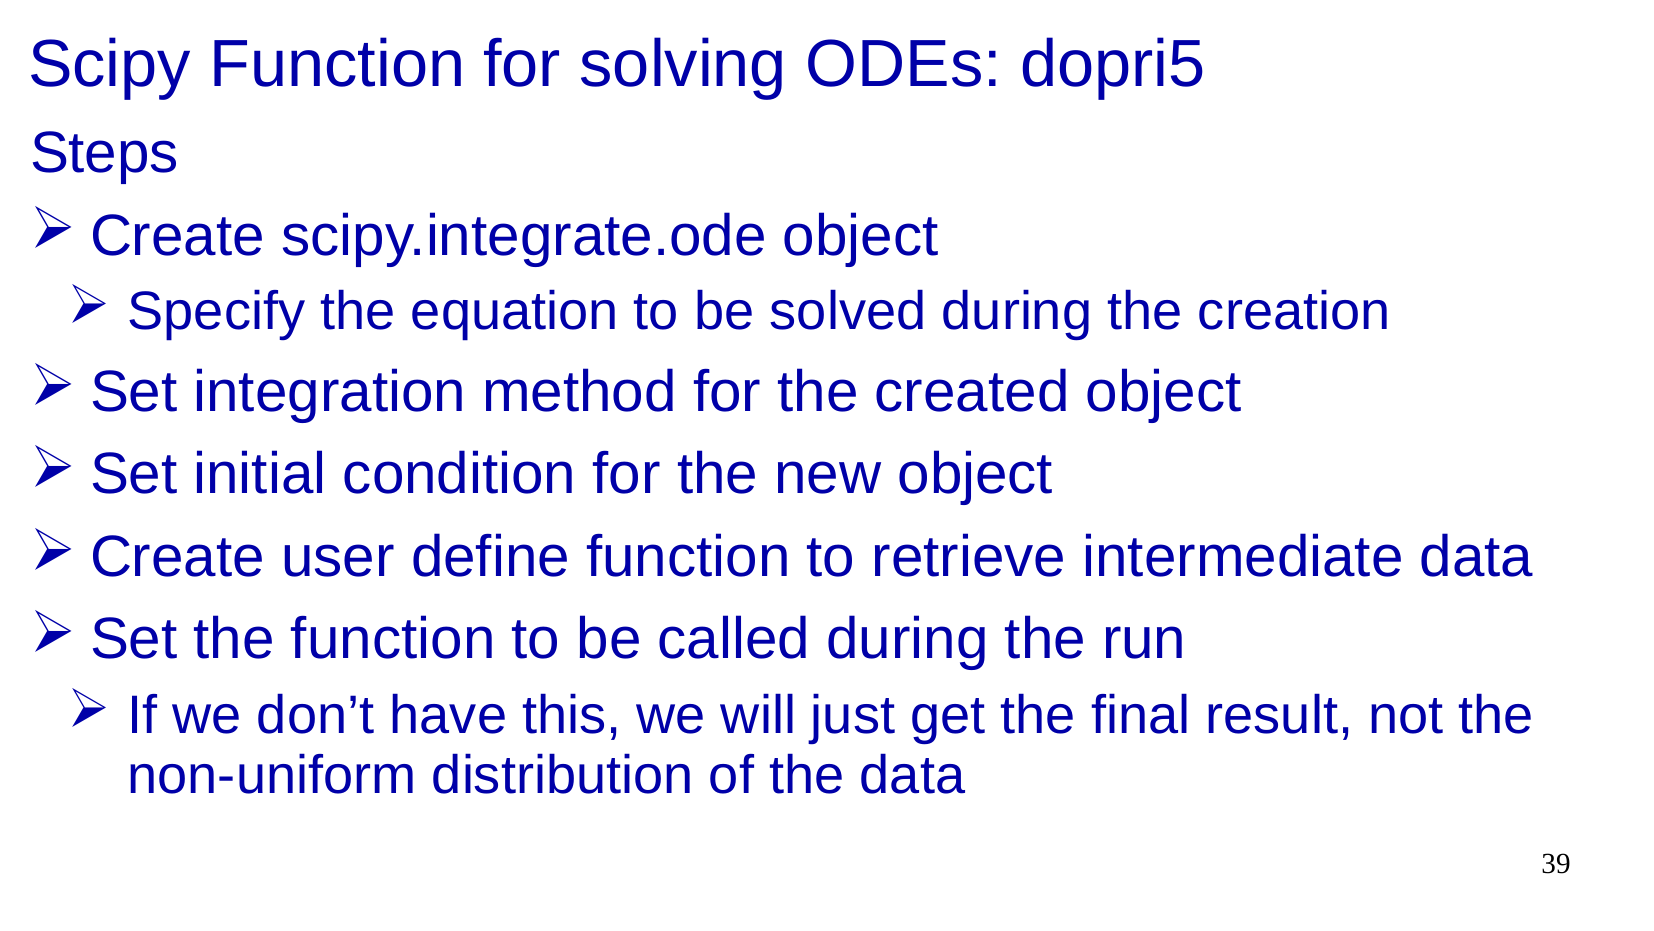

# Scipy Function for solving ODEs: dopri5
Steps
Create scipy.integrate.ode object
Specify the equation to be solved during the creation
Set integration method for the created object
Set initial condition for the new object
Create user define function to retrieve intermediate data
Set the function to be called during the run
If we don’t have this, we will just get the final result, not the non-uniform distribution of the data
39